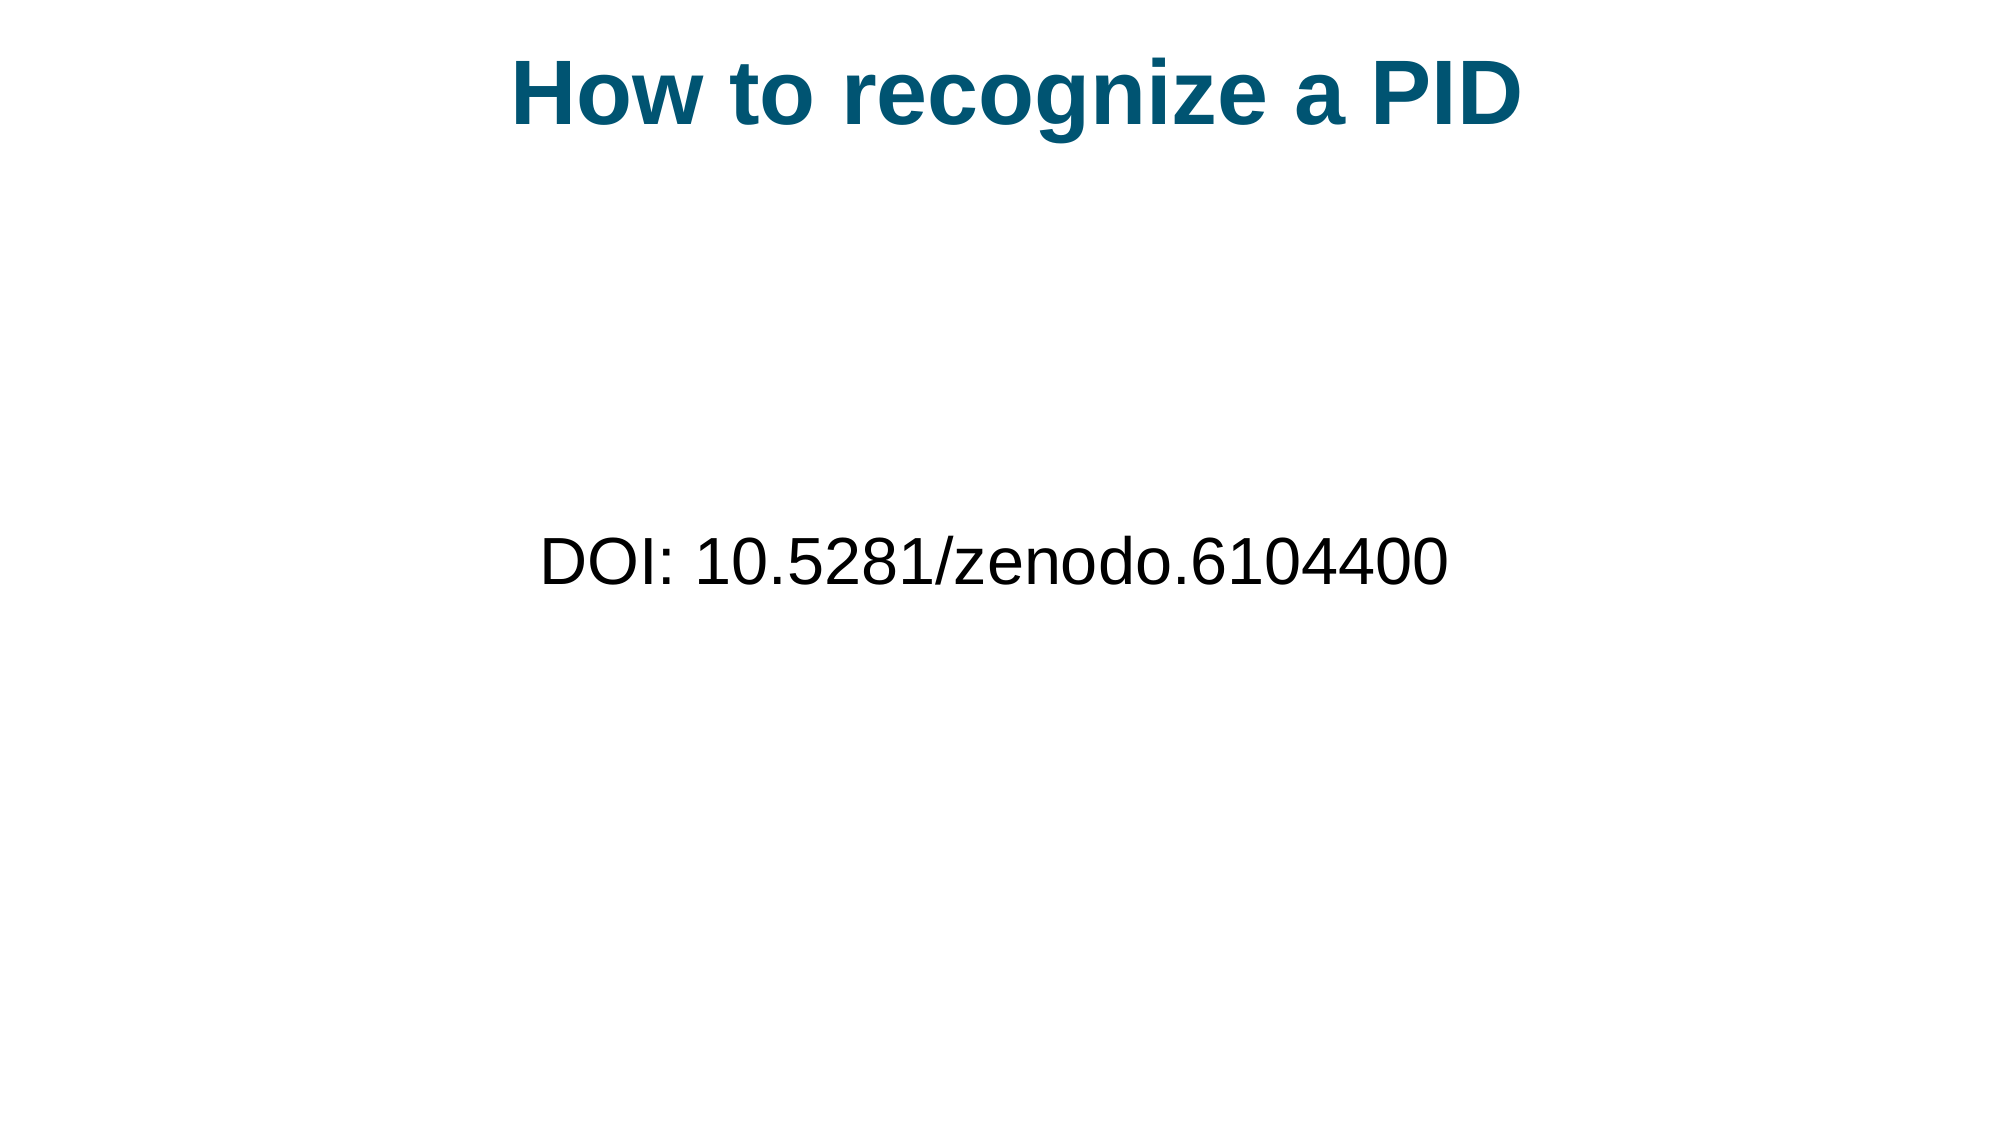

# How to recognize a PID
DOI: 10.5281/zenodo.6104400